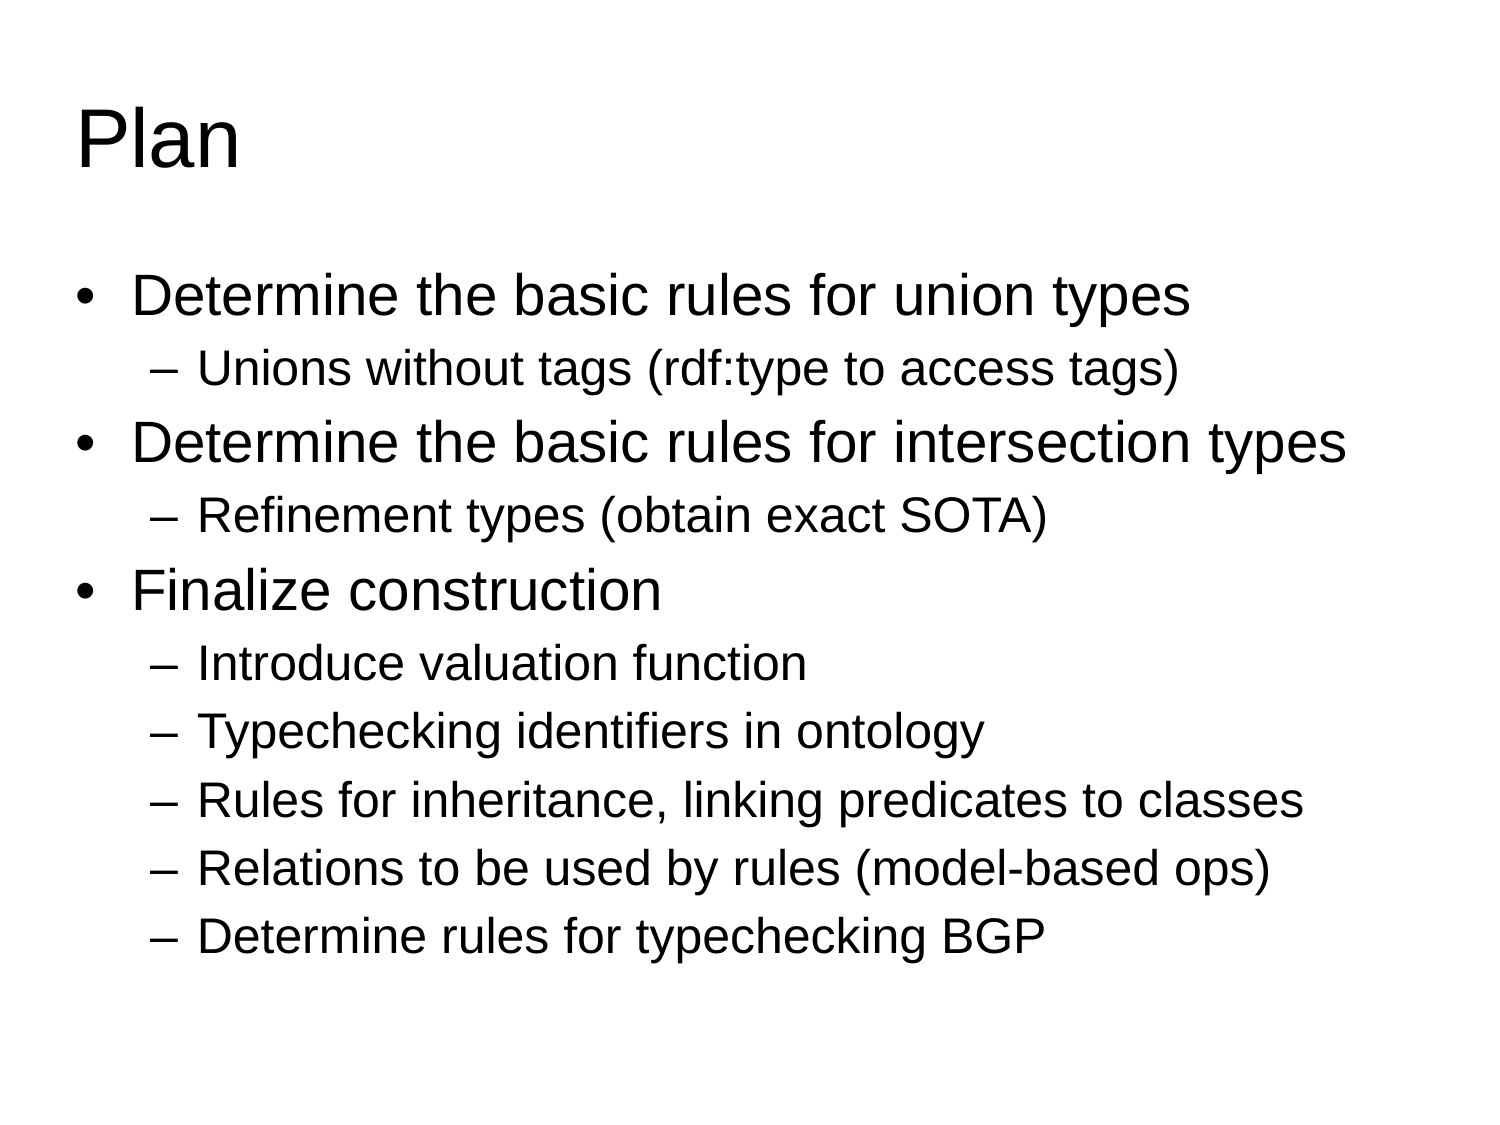

# Plan
Determine the basic rules for union types
Unions without tags (rdf:type to access tags)
Determine the basic rules for intersection types
Refinement types (obtain exact SOTA)
Finalize construction
Introduce valuation function
Typechecking identifiers in ontology
Rules for inheritance, linking predicates to classes
Relations to be used by rules (model-based ops)
Determine rules for typechecking BGP